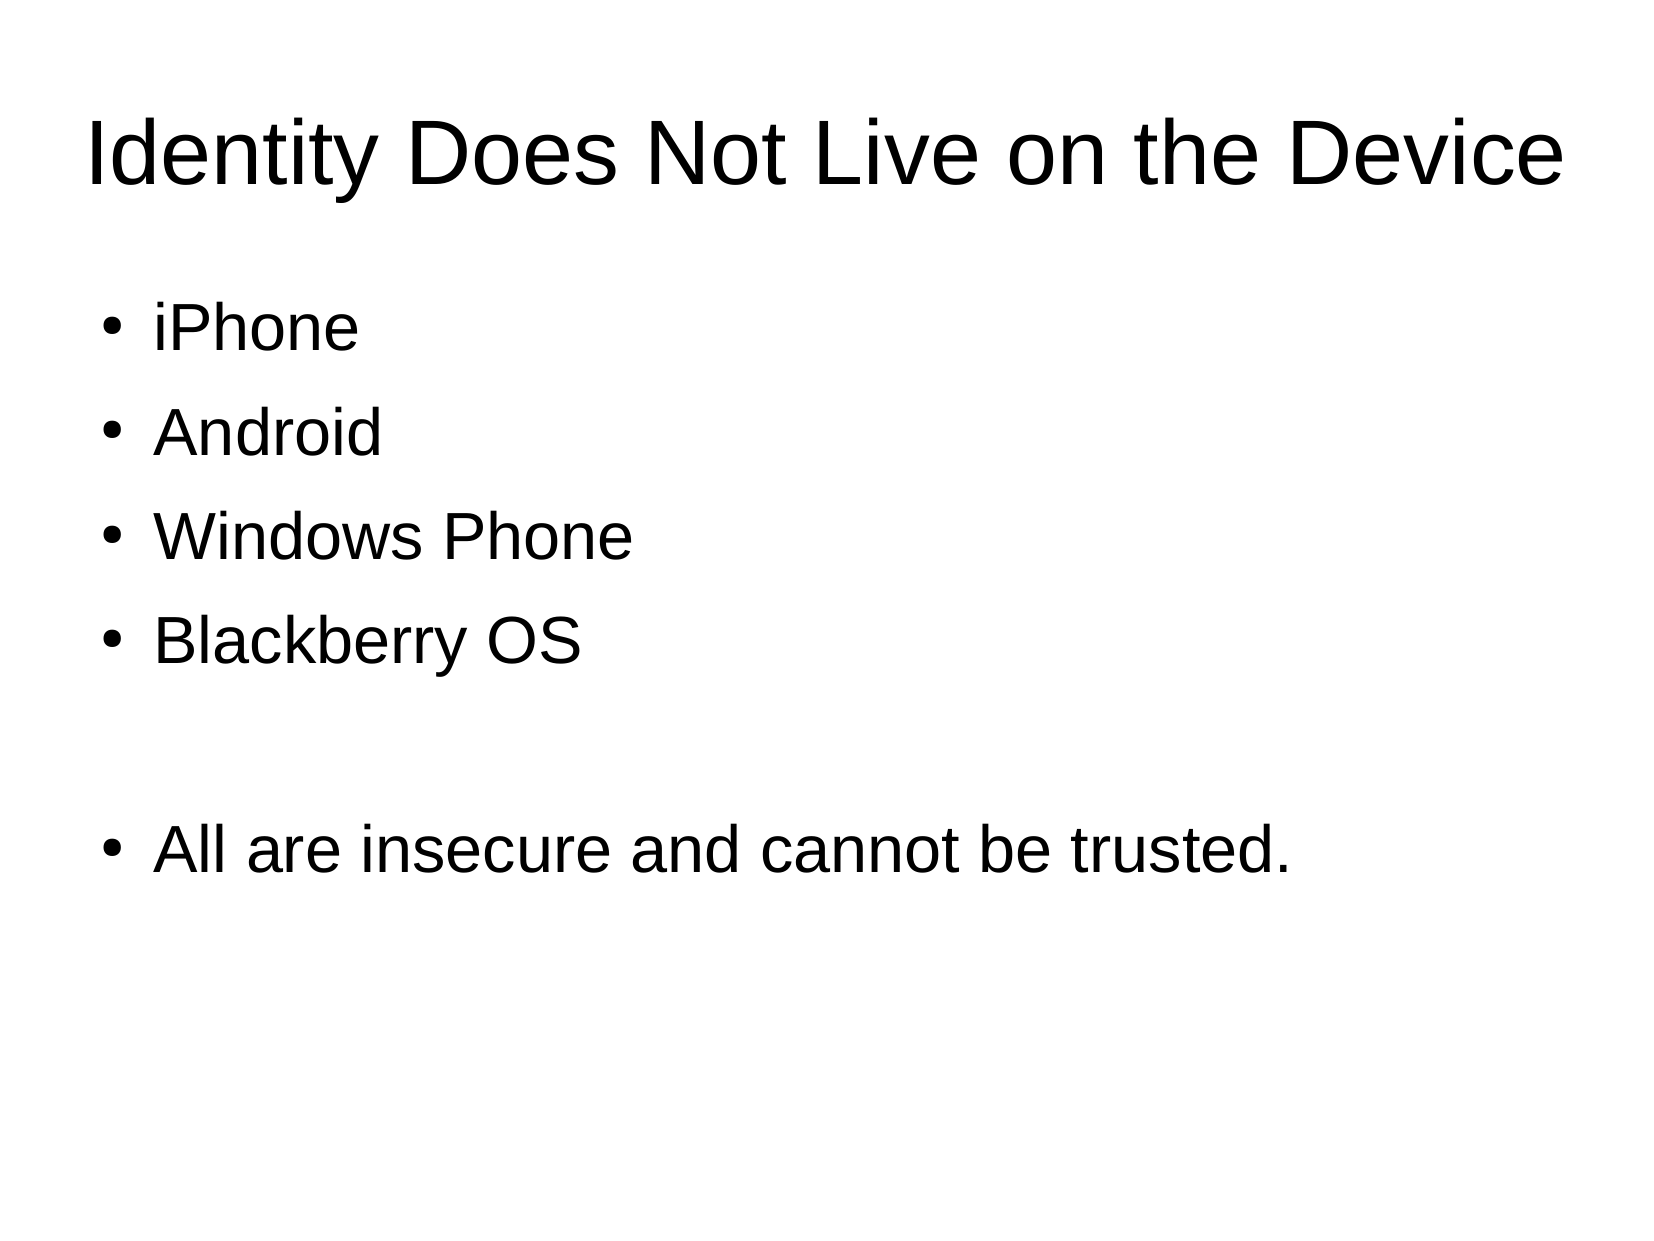

# Identity Does Not Live on the Device
iPhone
Android
Windows Phone
Blackberry OS
All are insecure and cannot be trusted.